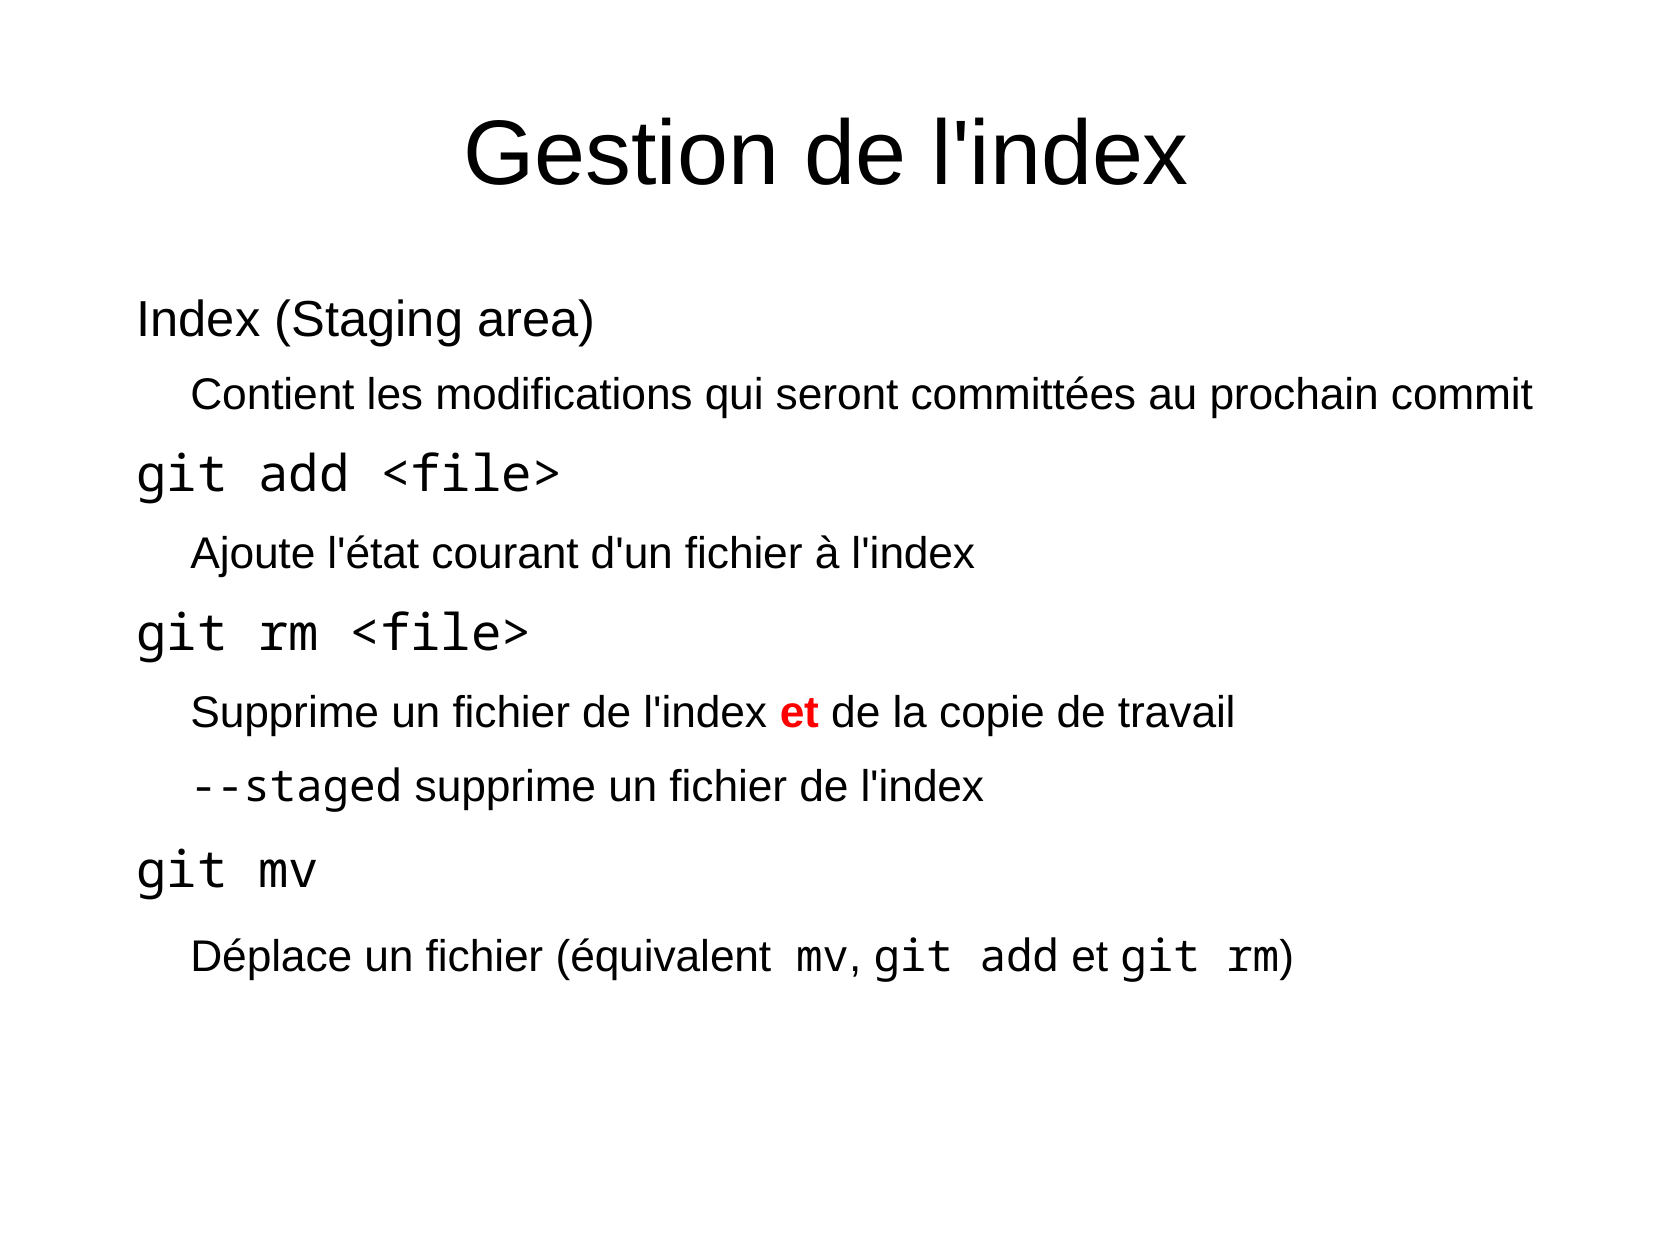

# Gestion de l'index
Index (Staging area)
Contient les modifications qui seront committées au prochain commit
git add <file>
Ajoute l'état courant d'un fichier à l'index
git rm <file>
Supprime un fichier de l'index et de la copie de travail
--staged supprime un fichier de l'index
git mv
Déplace un fichier (équivalent mv, git add et git rm)